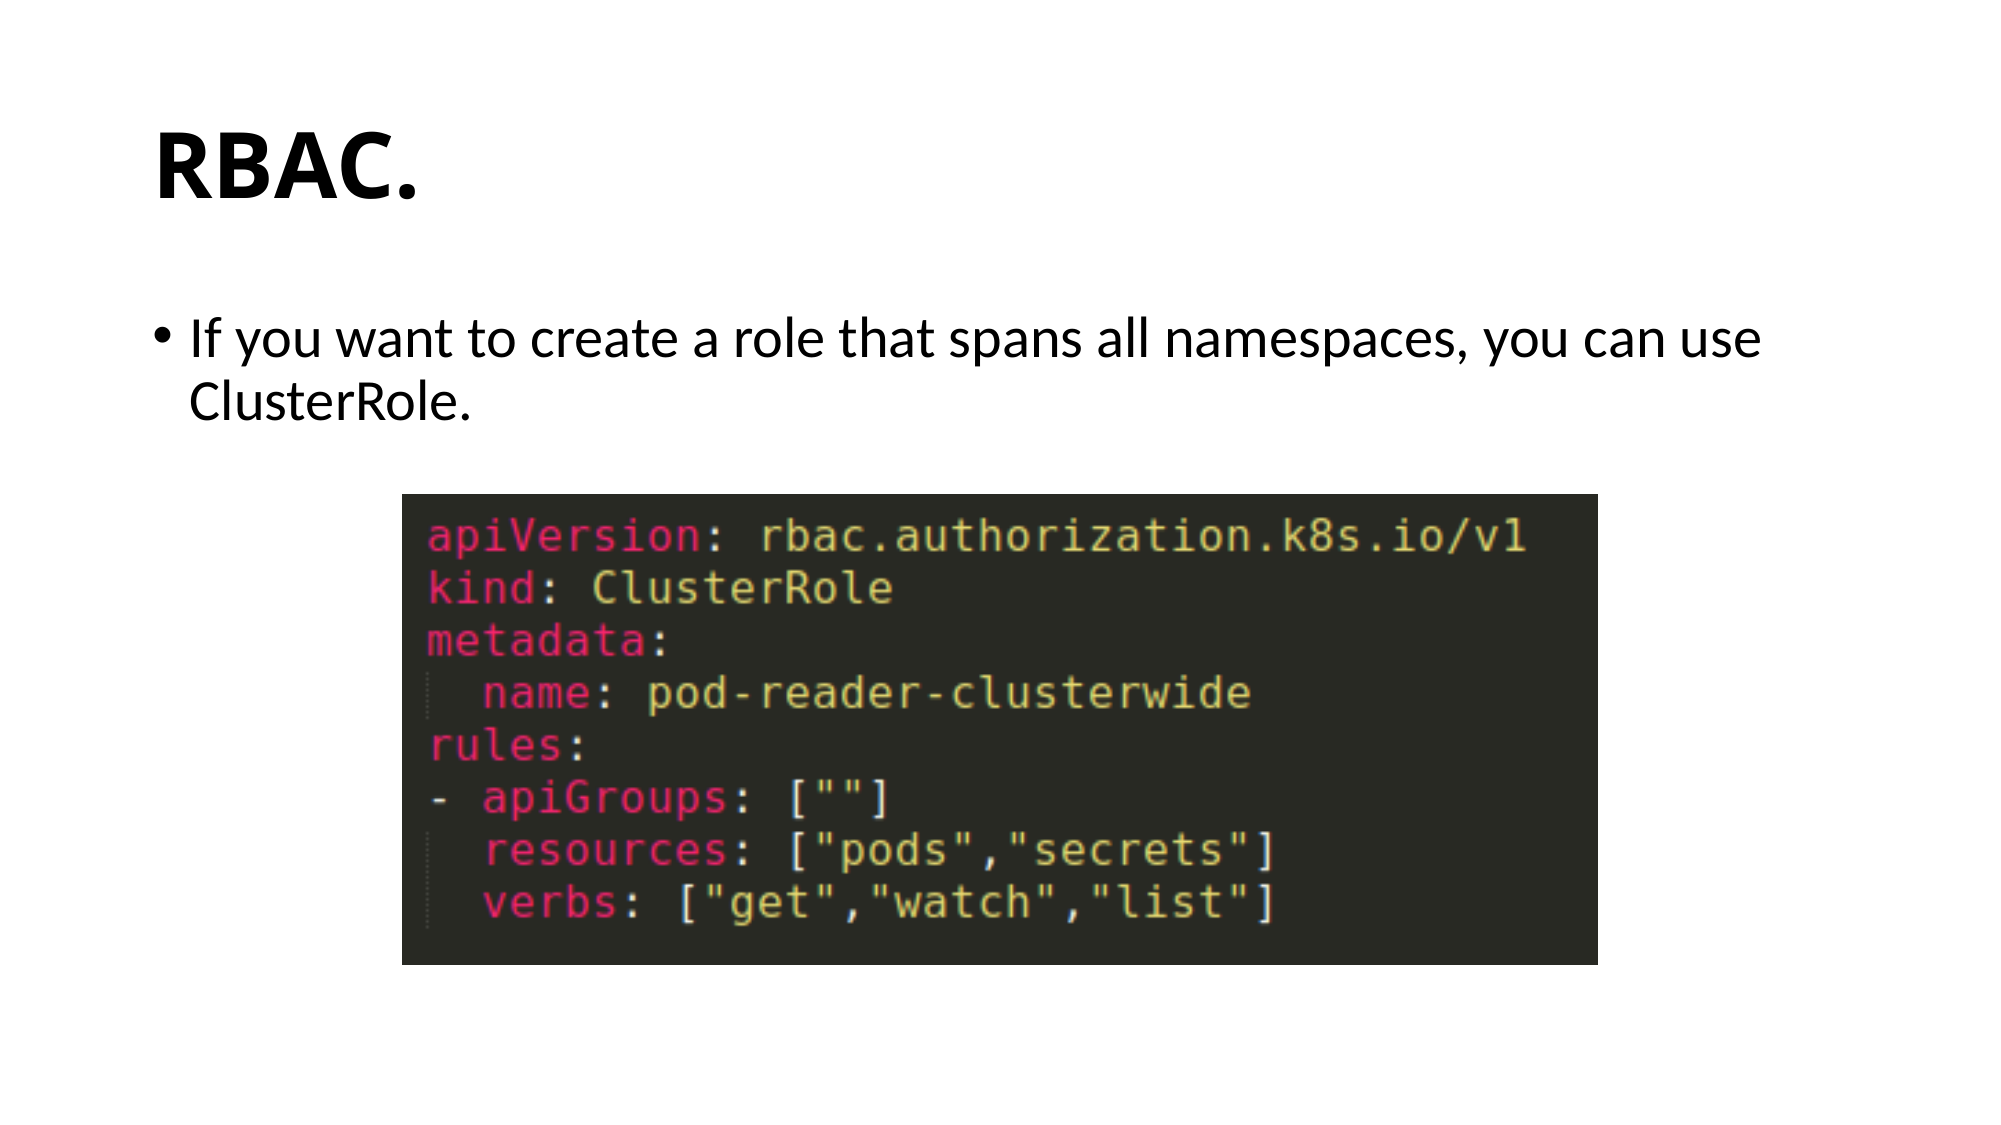

# RBAC.
If you want to create a role that spans all namespaces, you can use ClusterRole.